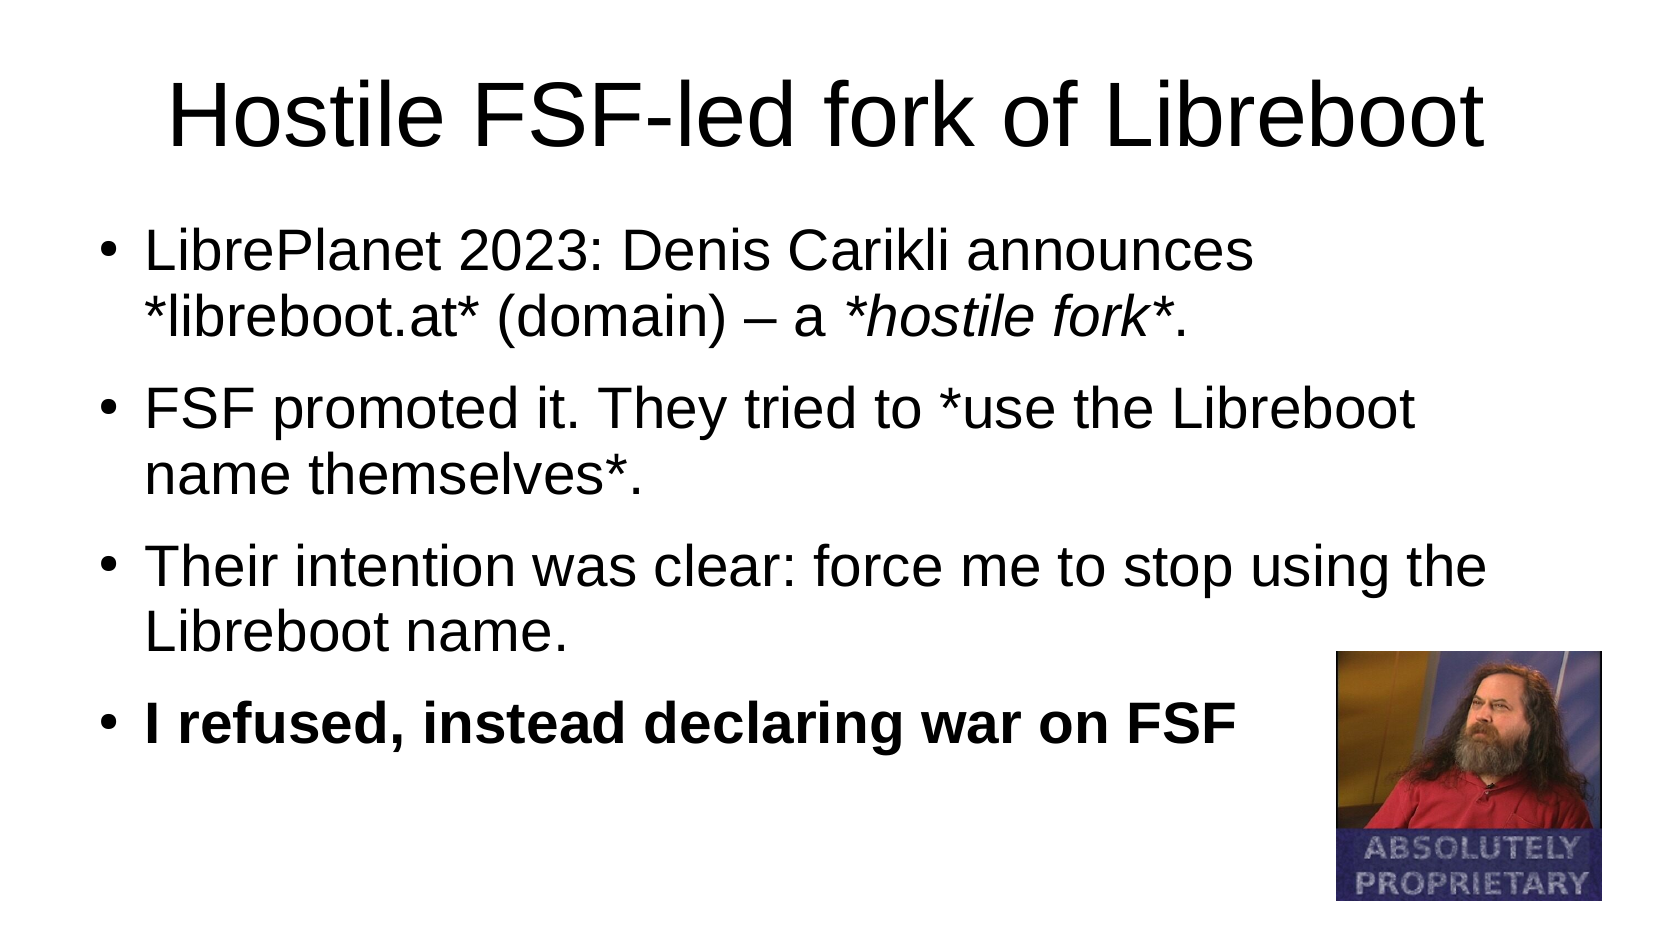

# Hostile FSF-led fork of Libreboot
LibrePlanet 2023: Denis Carikli announces *libreboot.at* (domain) – a *hostile fork*.
FSF promoted it. They tried to *use the Libreboot name themselves*.
Their intention was clear: force me to stop using the Libreboot name.
I refused, instead declaring war on FSF